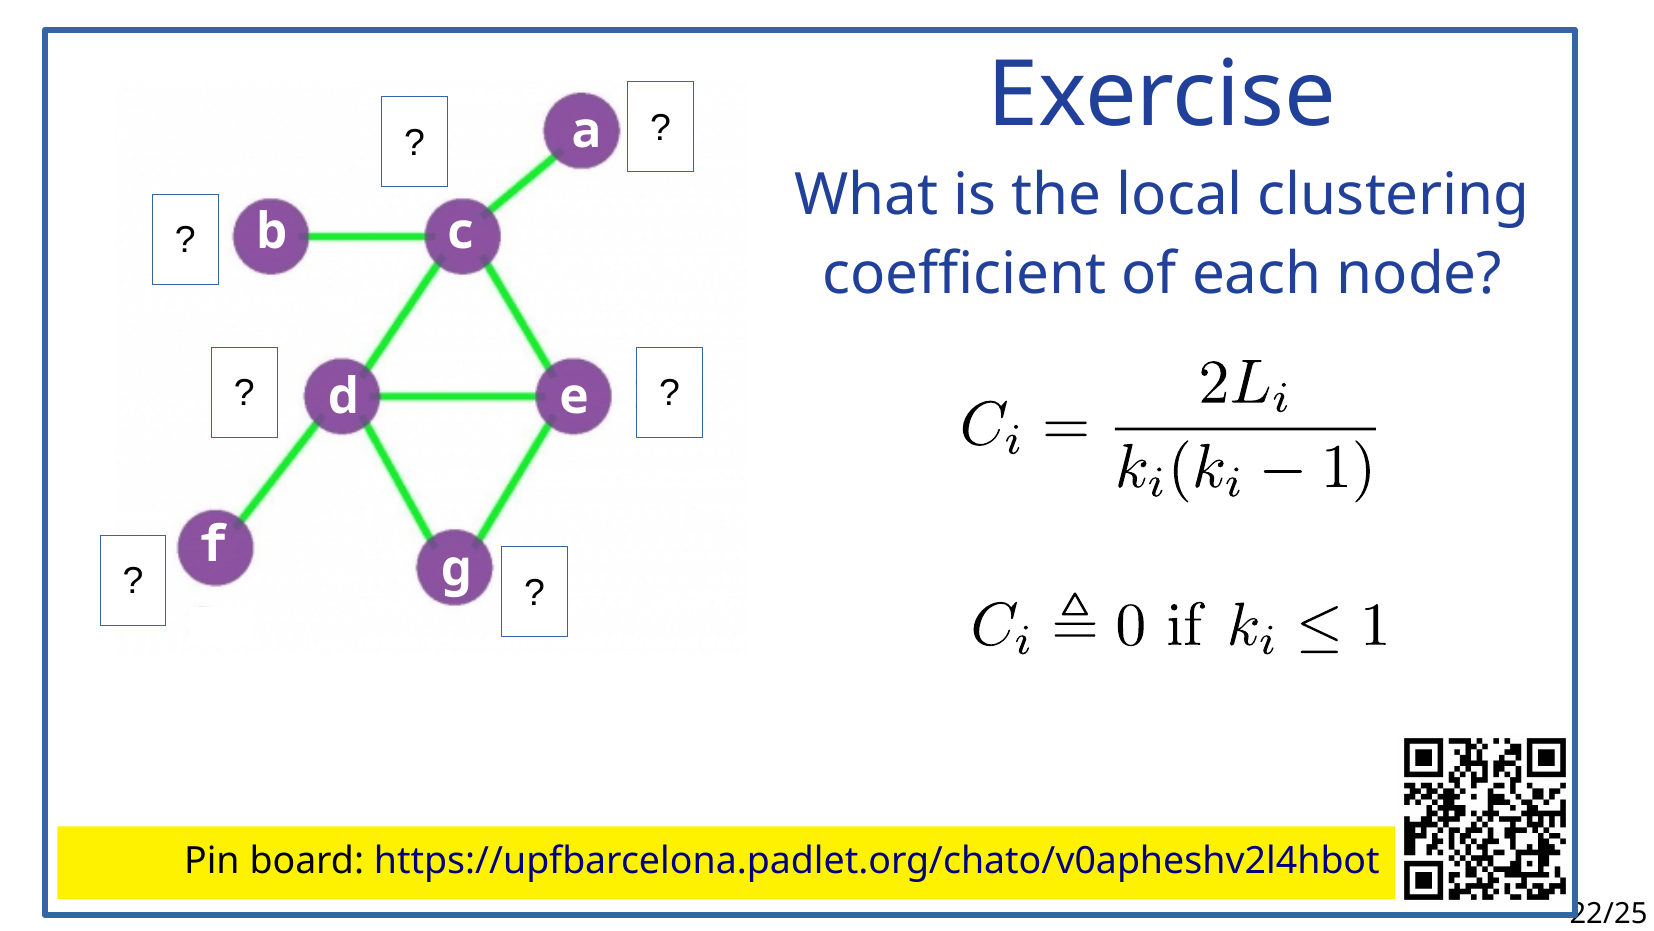

# Exercise What is the local clustering coefficient of each node?
?
a
?
b
c
?
?
?
d
e
f
g
?
?
Pin board: https://upfbarcelona.padlet.org/chato/v0apheshv2l4hbot
22